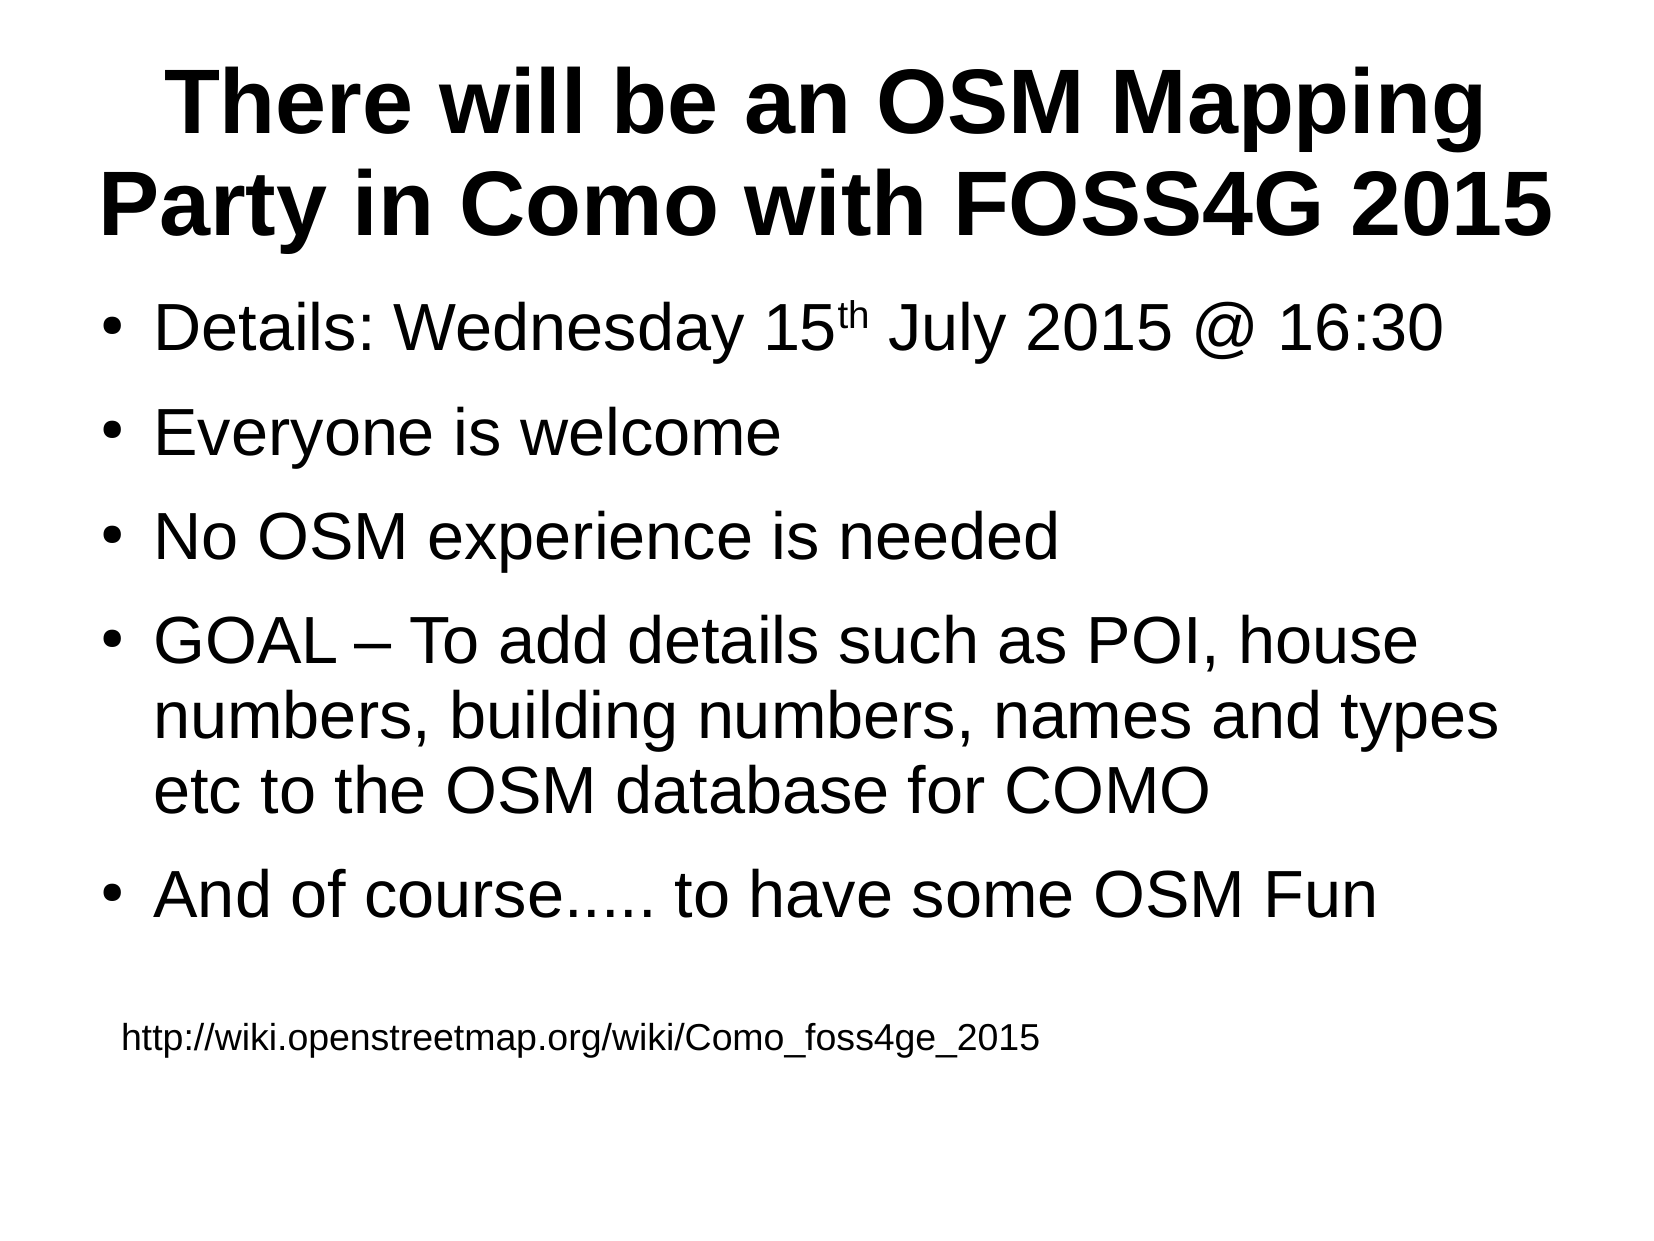

# There will be an OSM Mapping Party in Como with FOSS4G 2015
Details: Wednesday 15th July 2015 @ 16:30
Everyone is welcome
No OSM experience is needed
GOAL – To add details such as POI, house numbers, building numbers, names and types etc to the OSM database for COMO
And of course..... to have some OSM Fun
http://wiki.openstreetmap.org/wiki/Como_foss4ge_2015